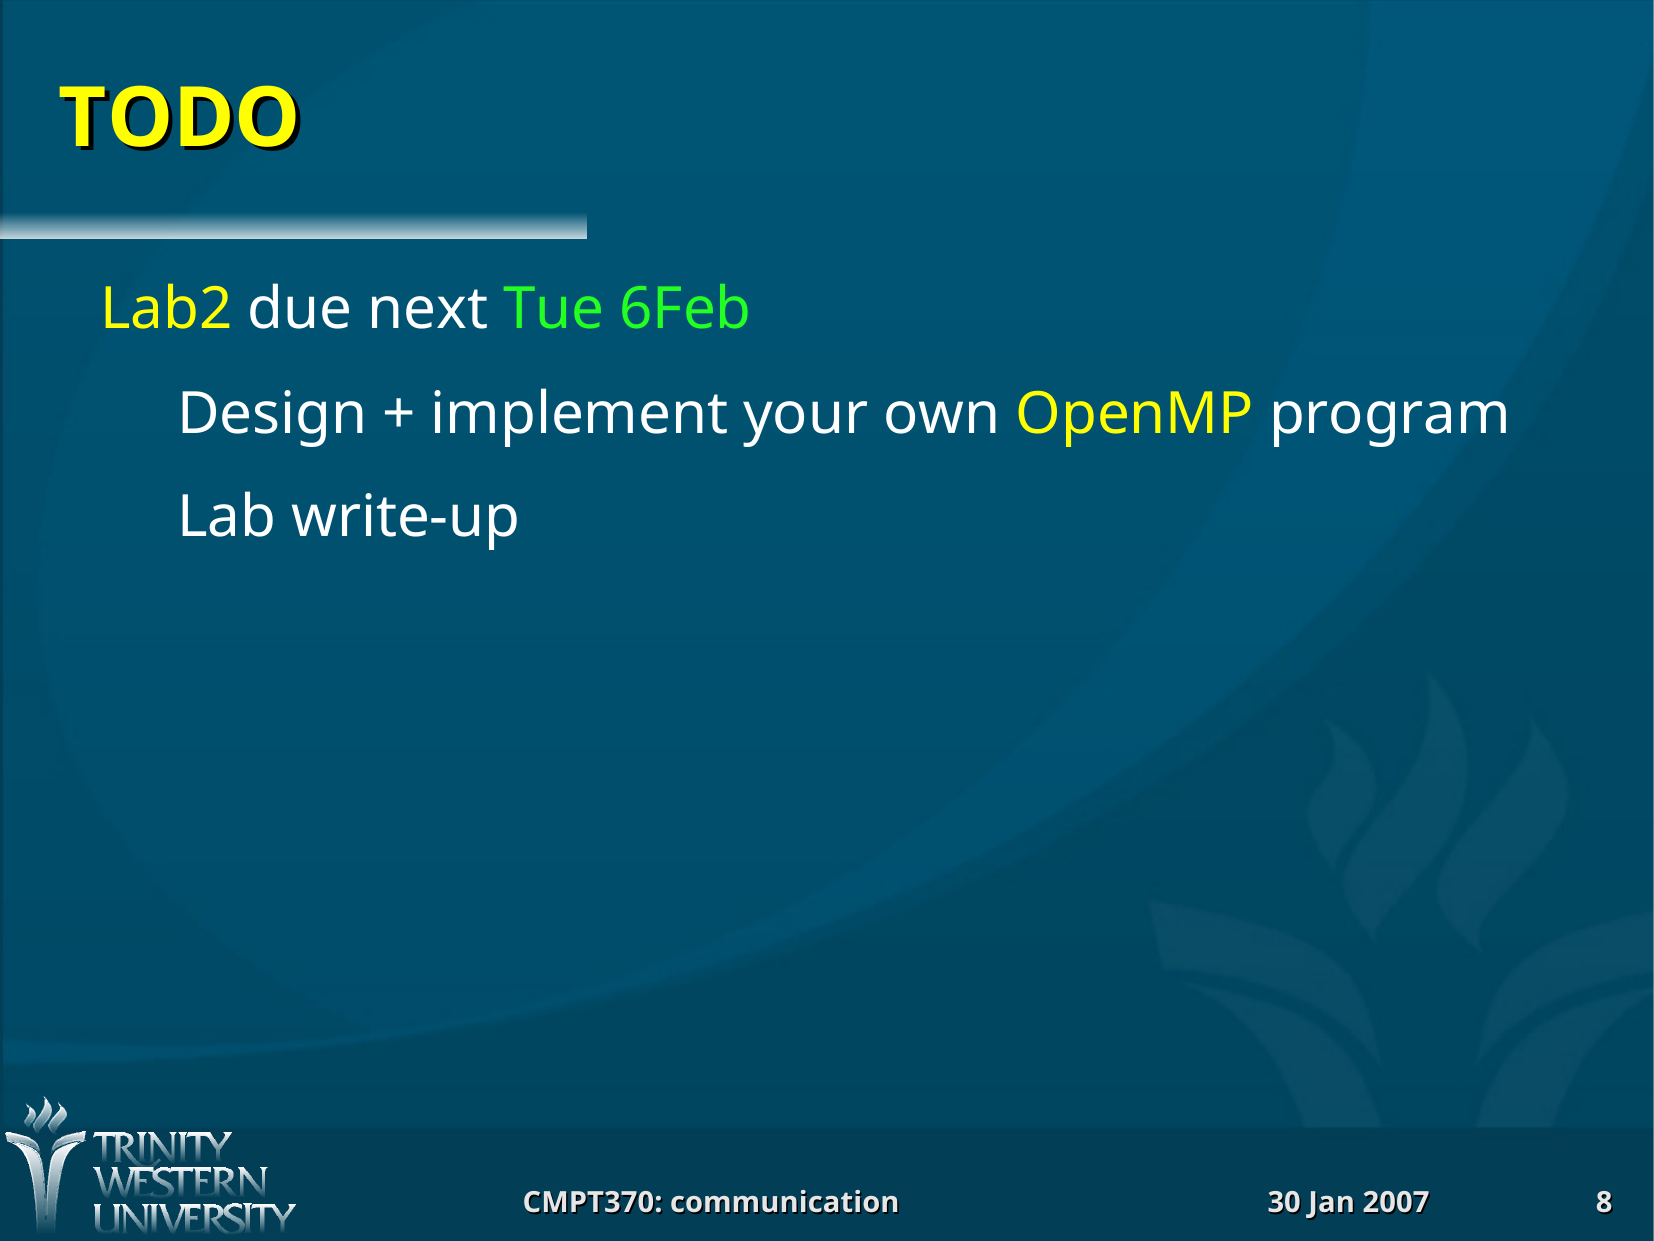

# TODO
Lab2 due next Tue 6Feb
Design + implement your own OpenMP program
Lab write-up
CMPT370: communication
30 Jan 2007
8